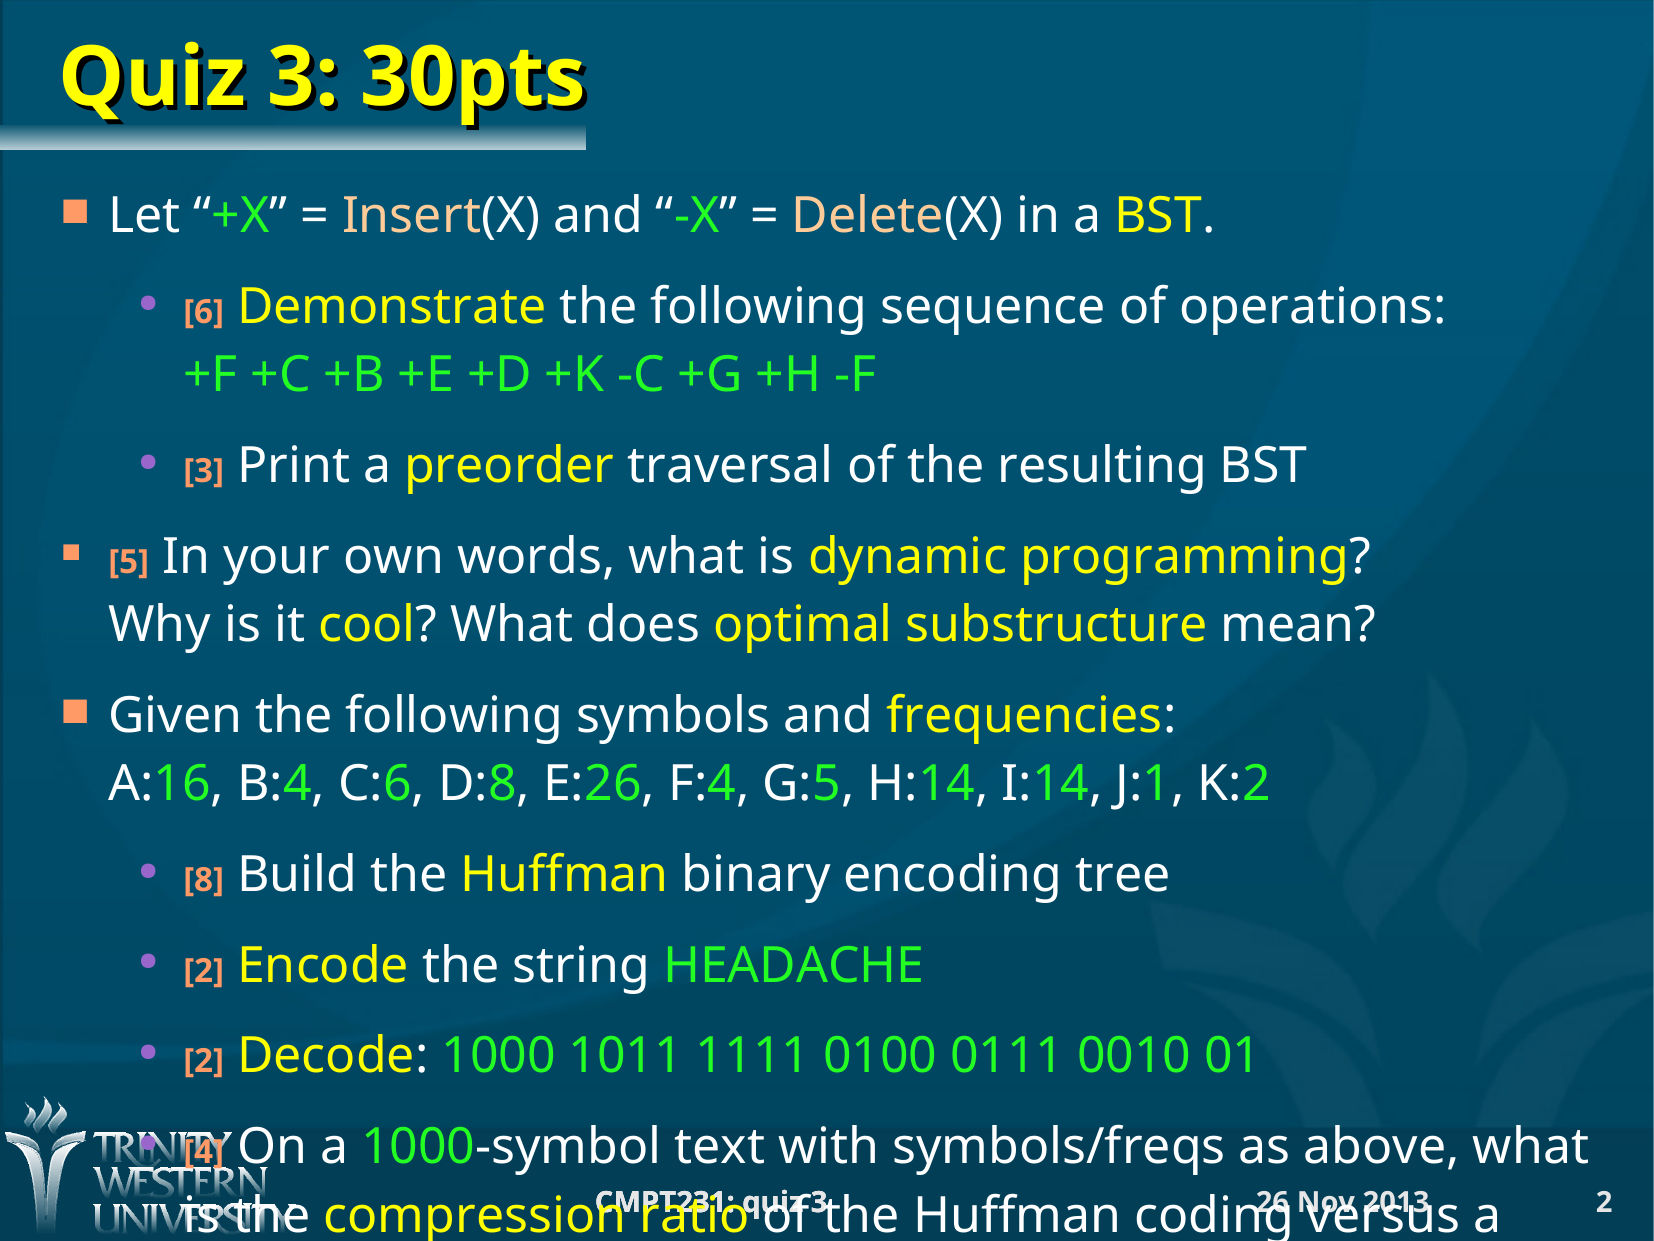

# Quiz 3: 30pts
Let “+X” = Insert(X) and “-X” = Delete(X) in a BST.
[6] Demonstrate the following sequence of operations:
+F +C +B +E +D +K -C +G +H -F
[3] Print a preorder traversal of the resulting BST
[5] In your own words, what is dynamic programming?
Why is it cool? What does optimal substructure mean?
Given the following symbols and frequencies:
A:16, B:4, C:6, D:8, E:26, F:4, G:5, H:14, I:14, J:1, K:2
[8] Build the Huffman binary encoding tree
[2] Encode the string HEADACHE
[2] Decode: 1000 1011 1111 0100 0111 0010 01
[4] On a 1000-symbol text with symbols/freqs as above, what is the compression ratio of the Huffman coding versus a fixed-length binary encoding?
CMPT231: quiz 3
26 Nov 2013
2